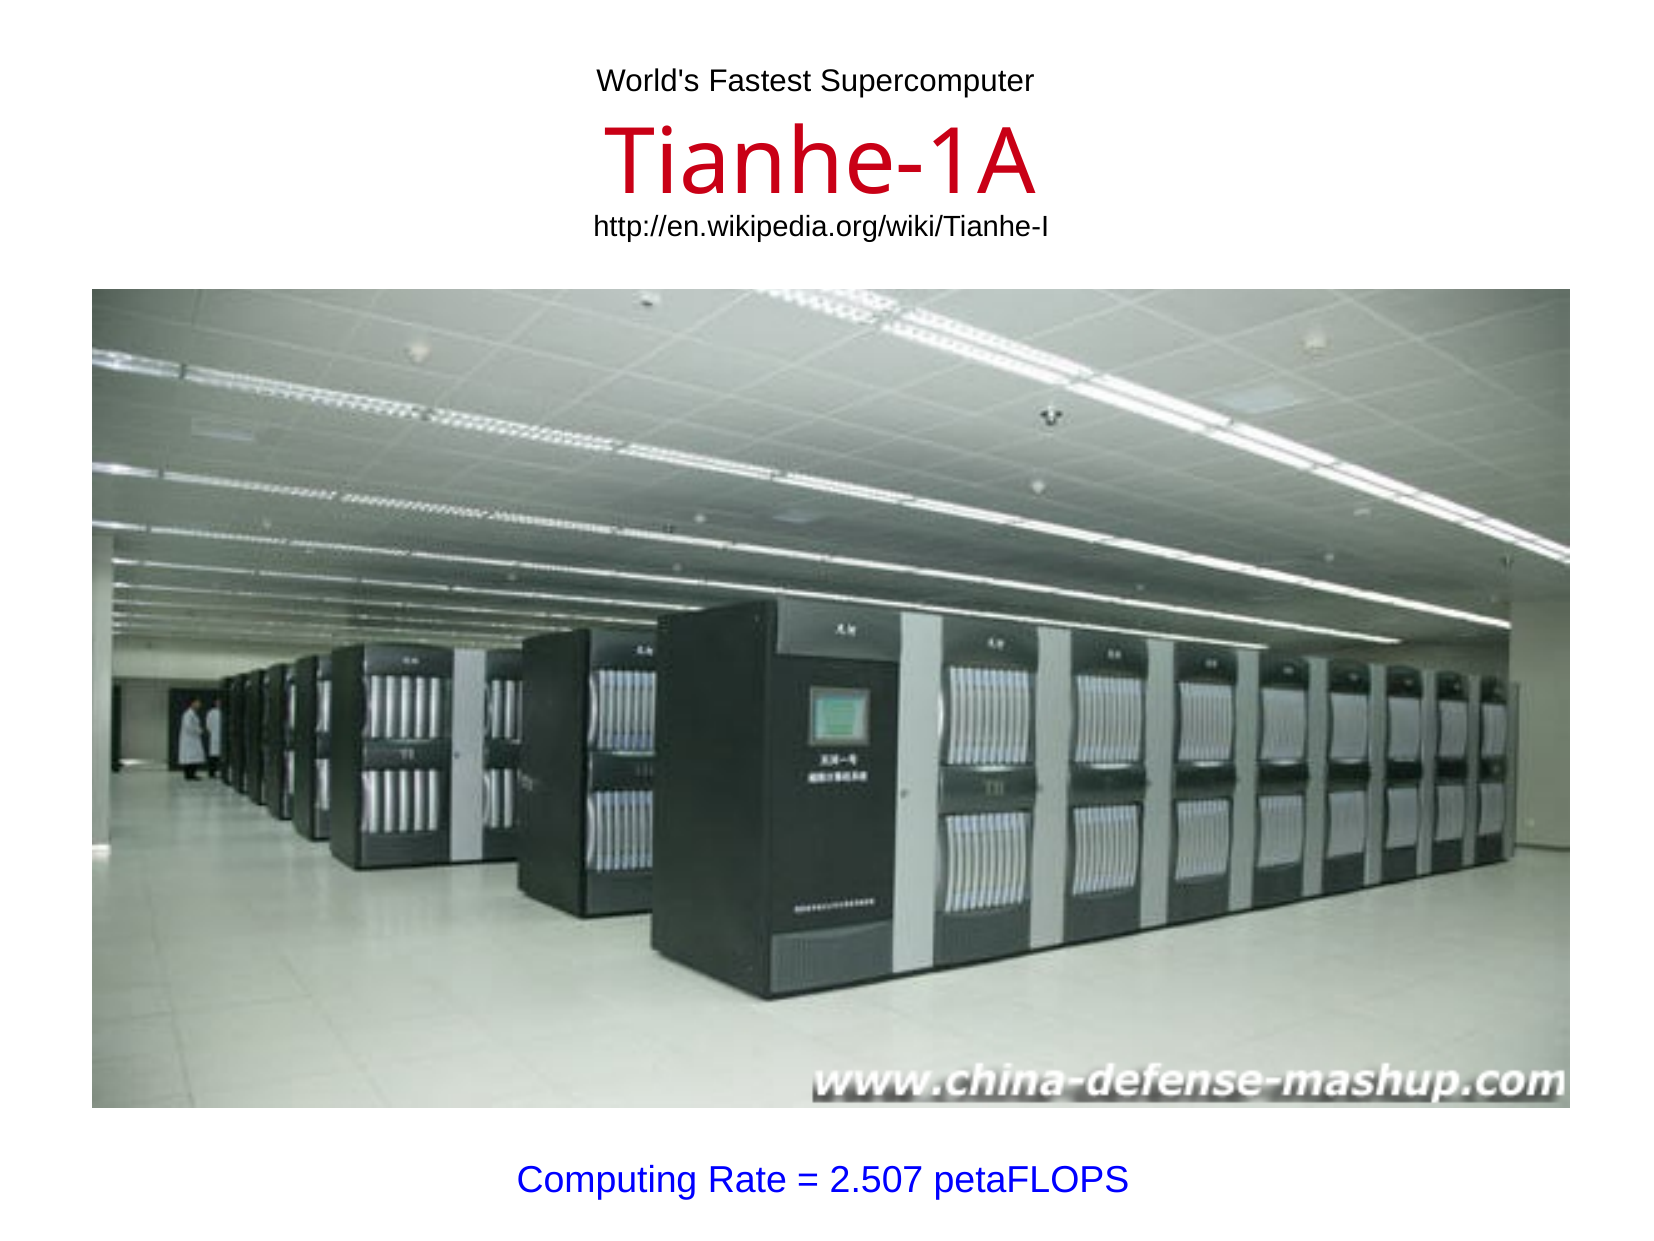

World's Fastest Supercomputer
# Tianhe-1A
http://en.wikipedia.org/wiki/Tianhe-I
Computing Rate = 2.507 petaFLOPS